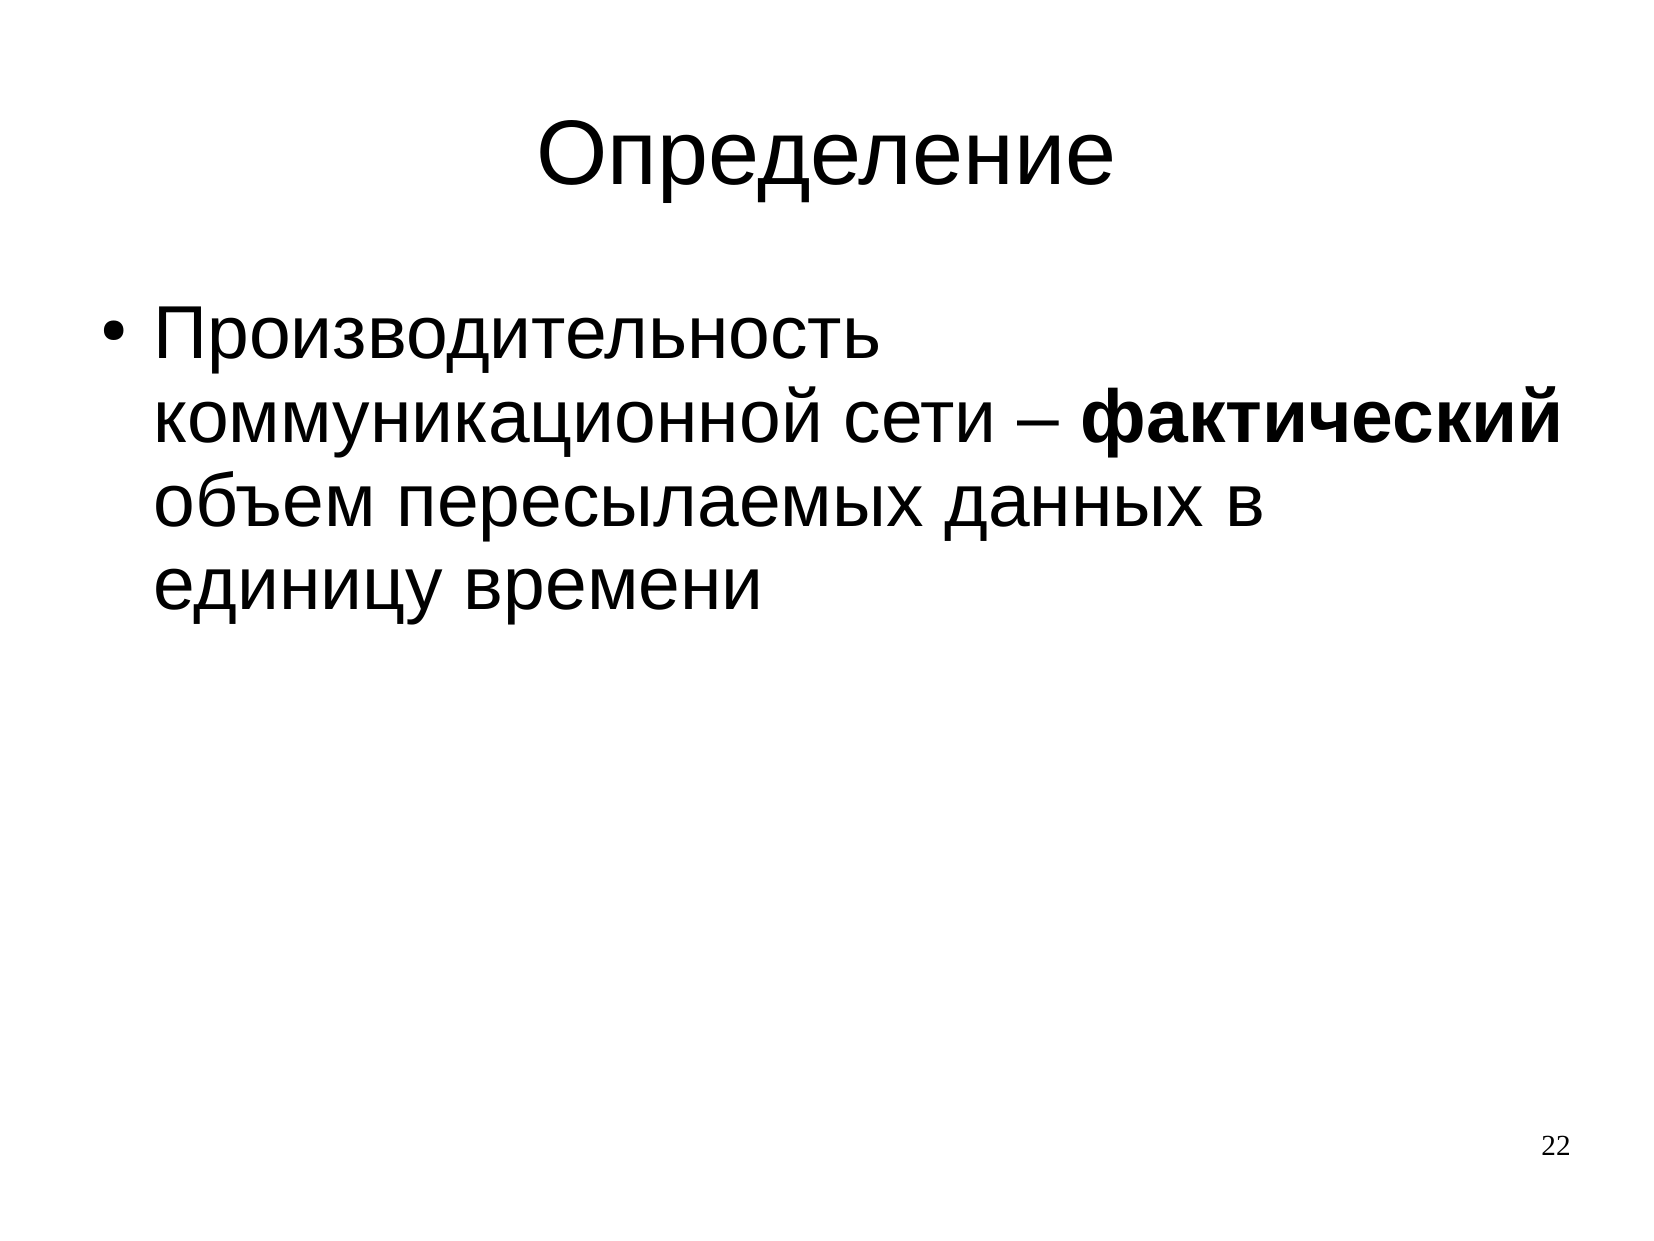

# Определение
Производительность коммуникационной сети – фактический объем пересылаемых данных в единицу времени
22